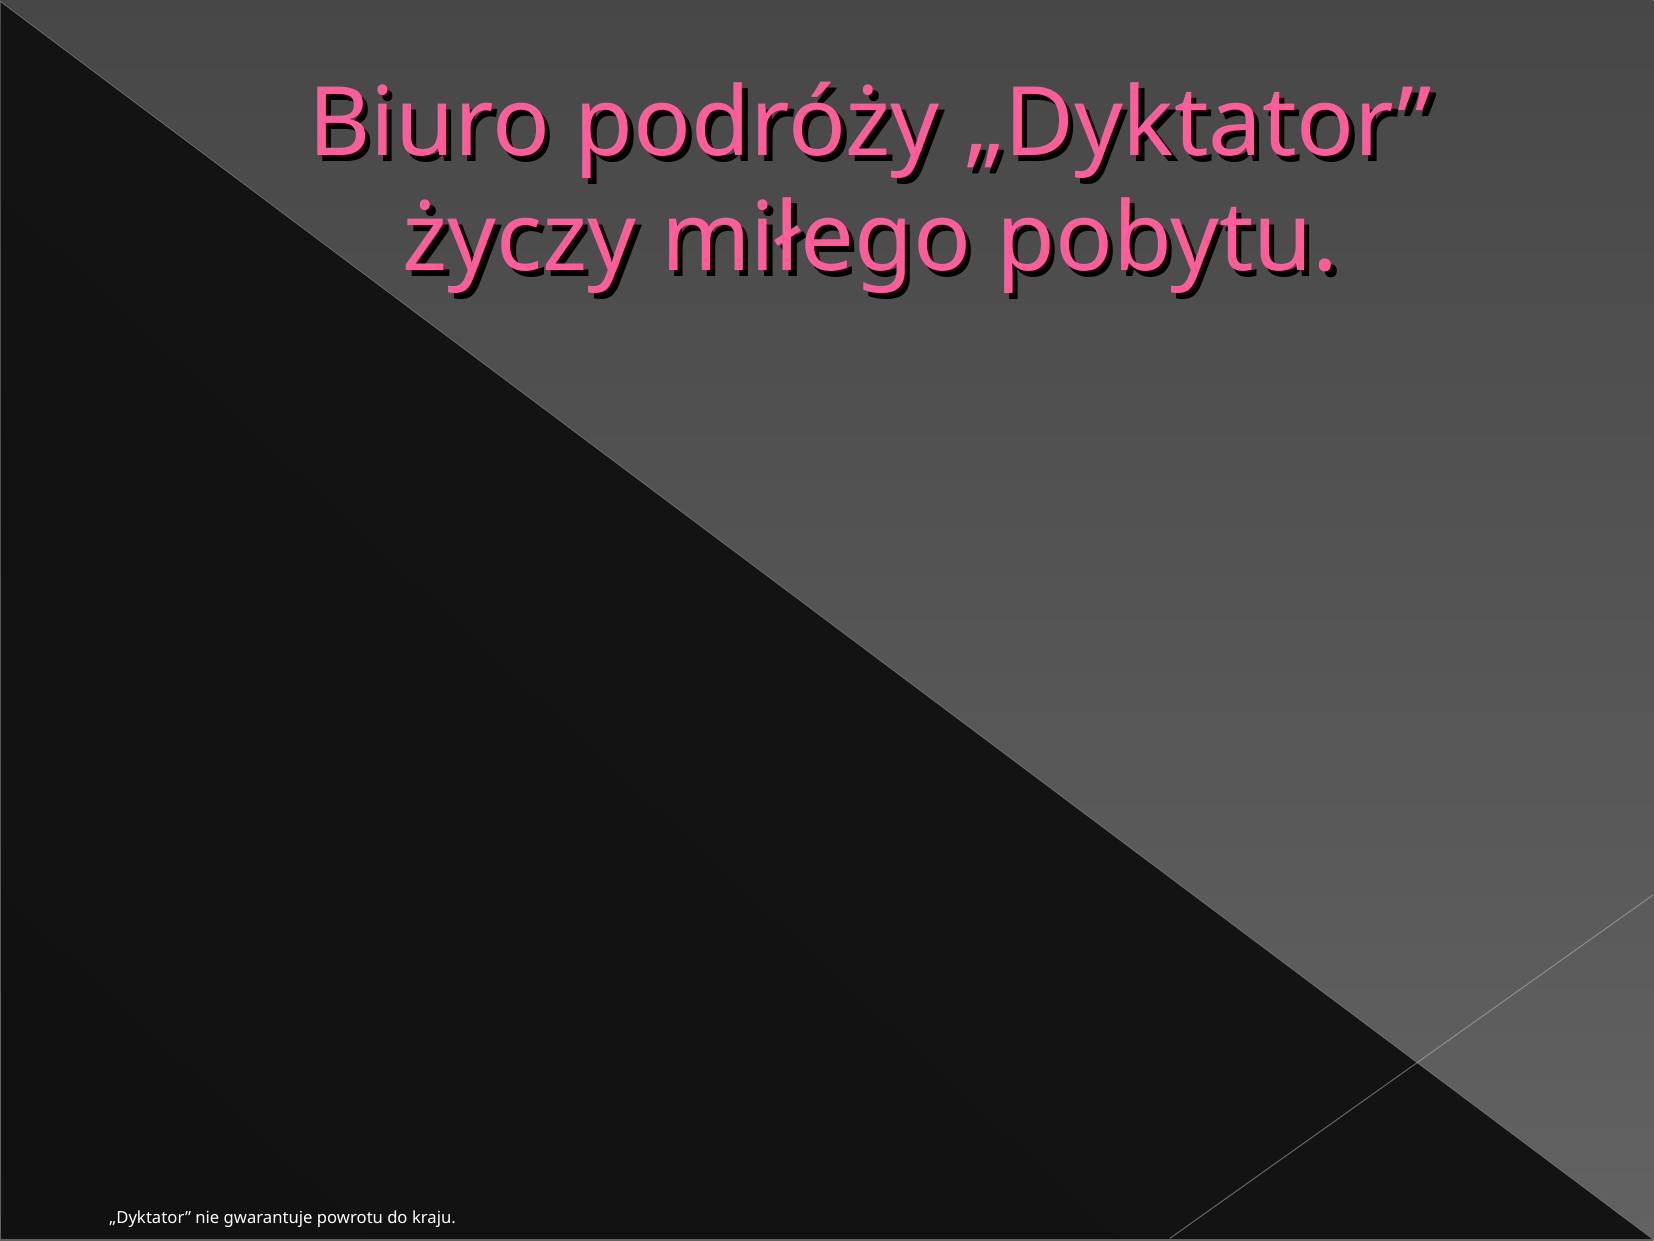

# Biuro podróży „Dyktator” życzy miłego pobytu.
„Dyktator” nie gwarantuje powrotu do kraju.